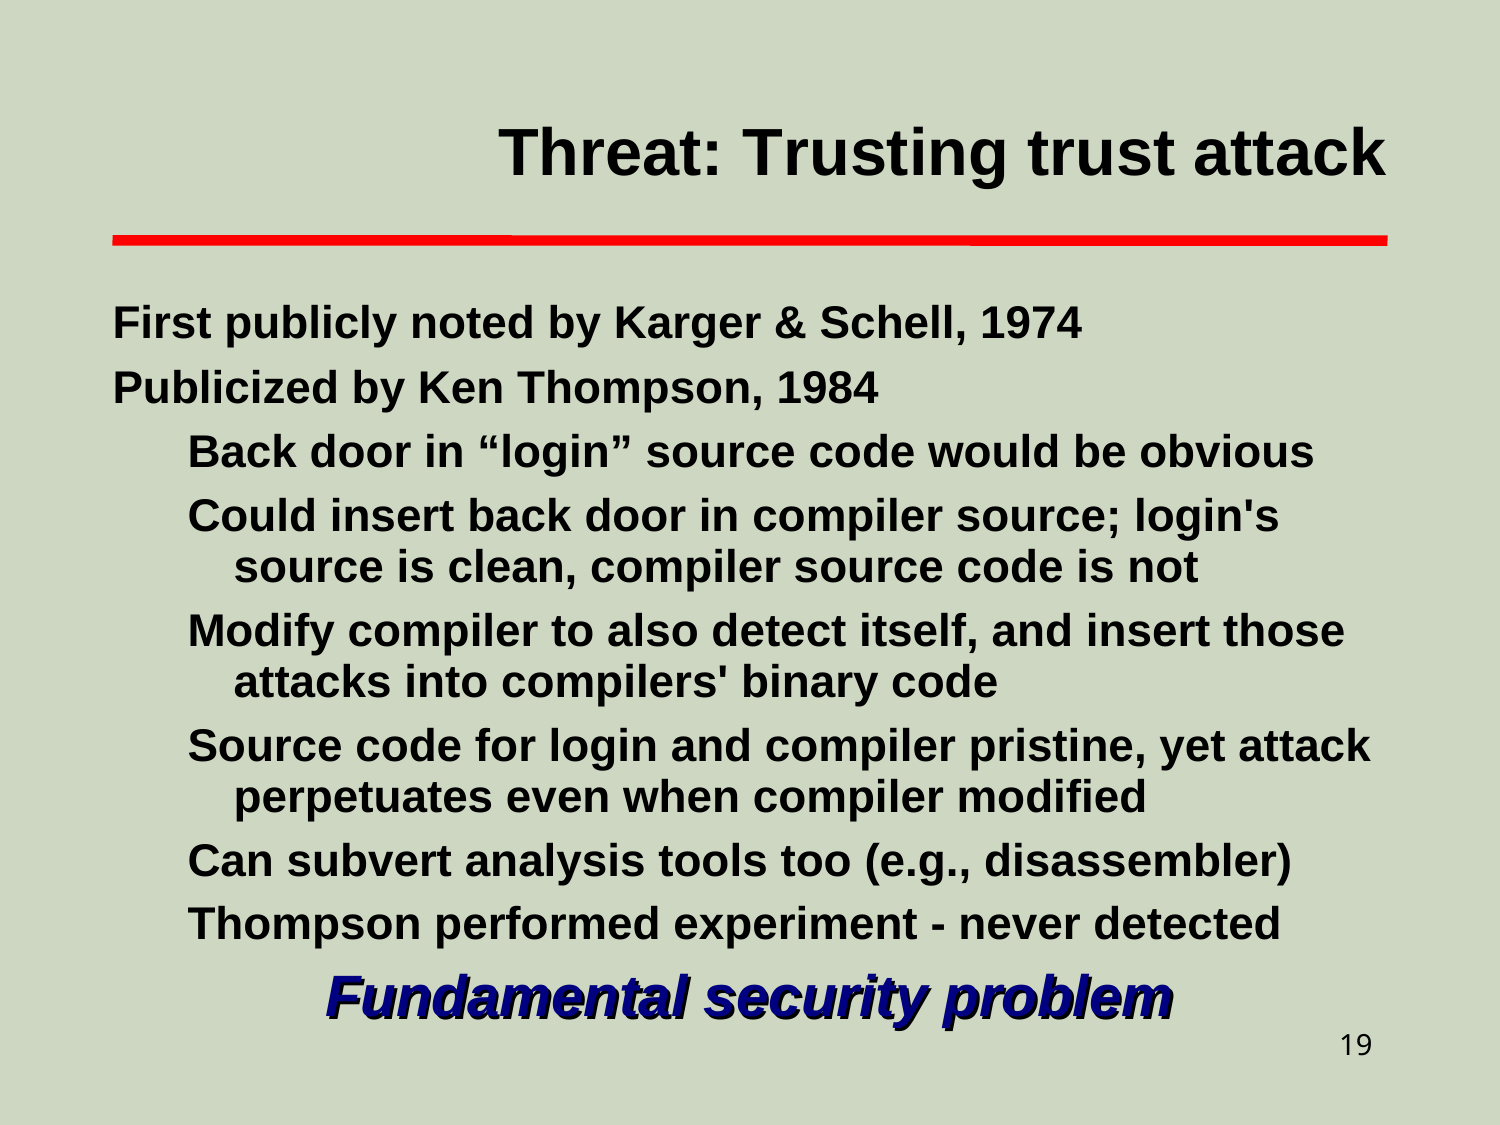

# Threat: Trusting trust attack
First publicly noted by Karger & Schell, 1974
Publicized by Ken Thompson, 1984
Back door in “login” source code would be obvious
Could insert back door in compiler source; login's source is clean, compiler source code is not
Modify compiler to also detect itself, and insert those attacks into compilers' binary code
Source code for login and compiler pristine, yet attack perpetuates even when compiler modified
Can subvert analysis tools too (e.g., disassembler)
Thompson performed experiment - never detected
Fundamental security problem